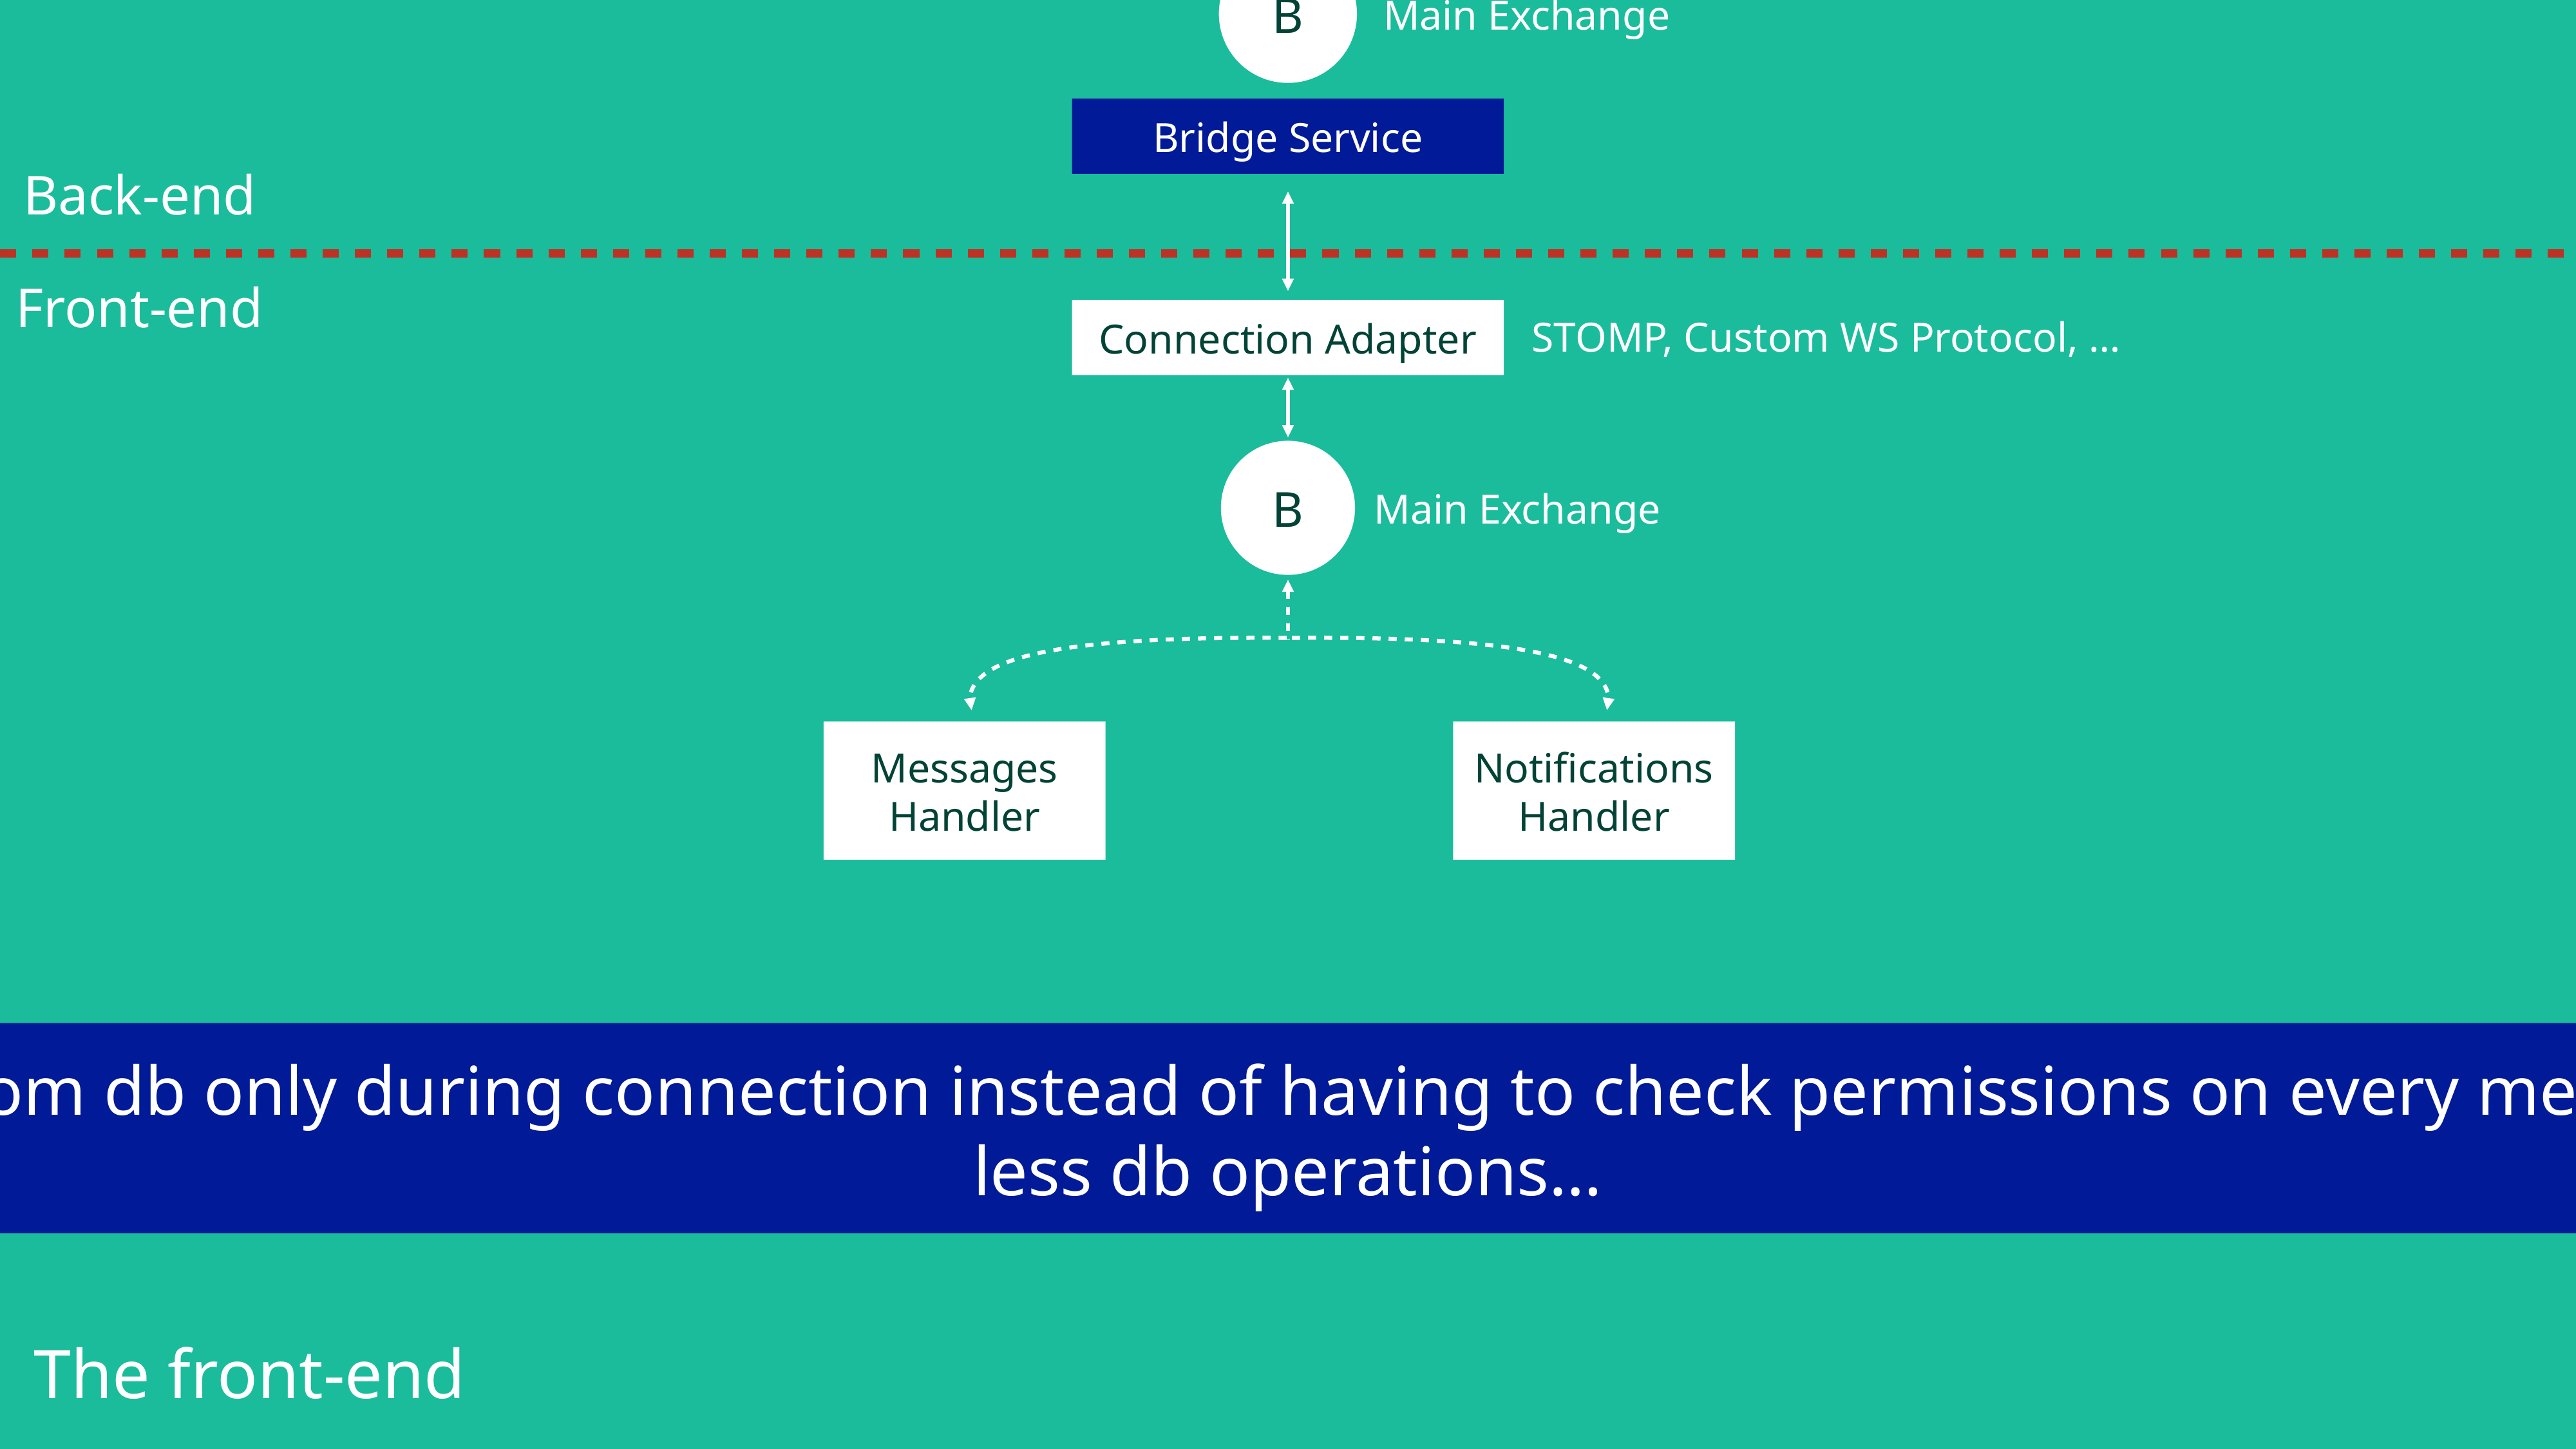

Messages
Service
Metrics
Service
Hooks
Service
v1.messages.new
B
Main Exchange
Back-end
Front-end
Connection Adapter
STOMP, Custom WS Protocol, …
B
Main Exchange
Messages
Handler
Notifications Handler
Bridge Service
It will let us read from db only during connection instead of having to check permissions on every message. The result is less db operations…
The front-end